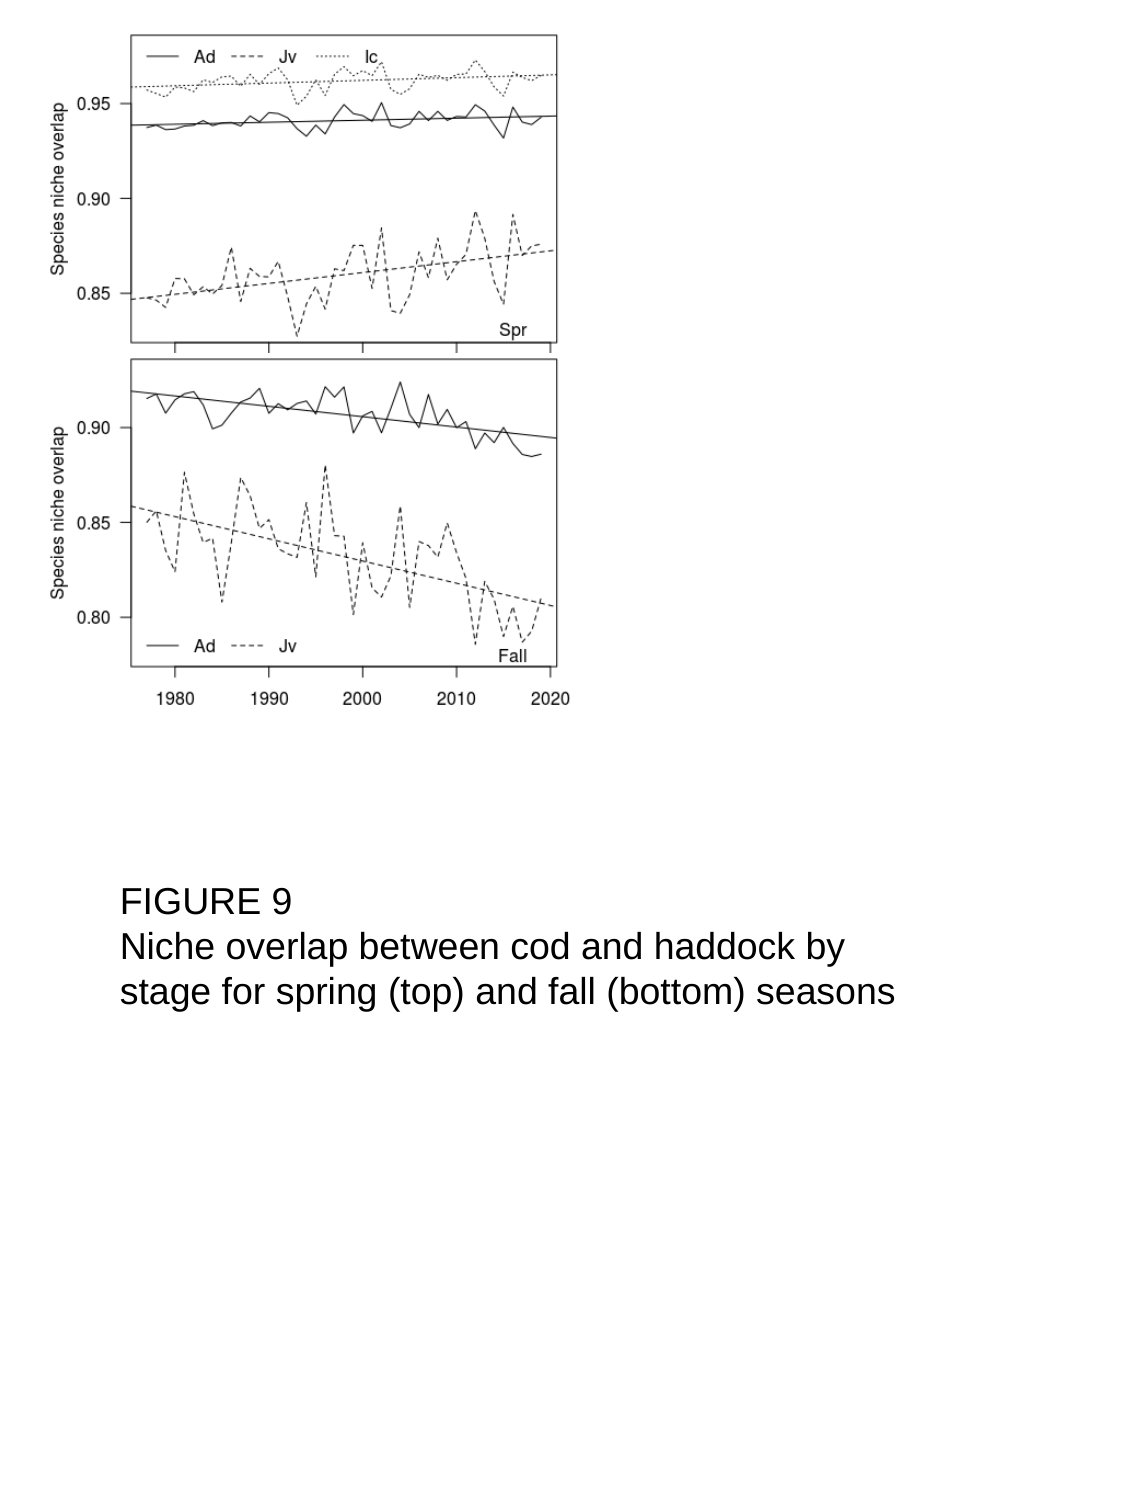

FIGURE 9
Niche overlap between cod and haddock by
stage for spring (top) and fall (bottom) seasons